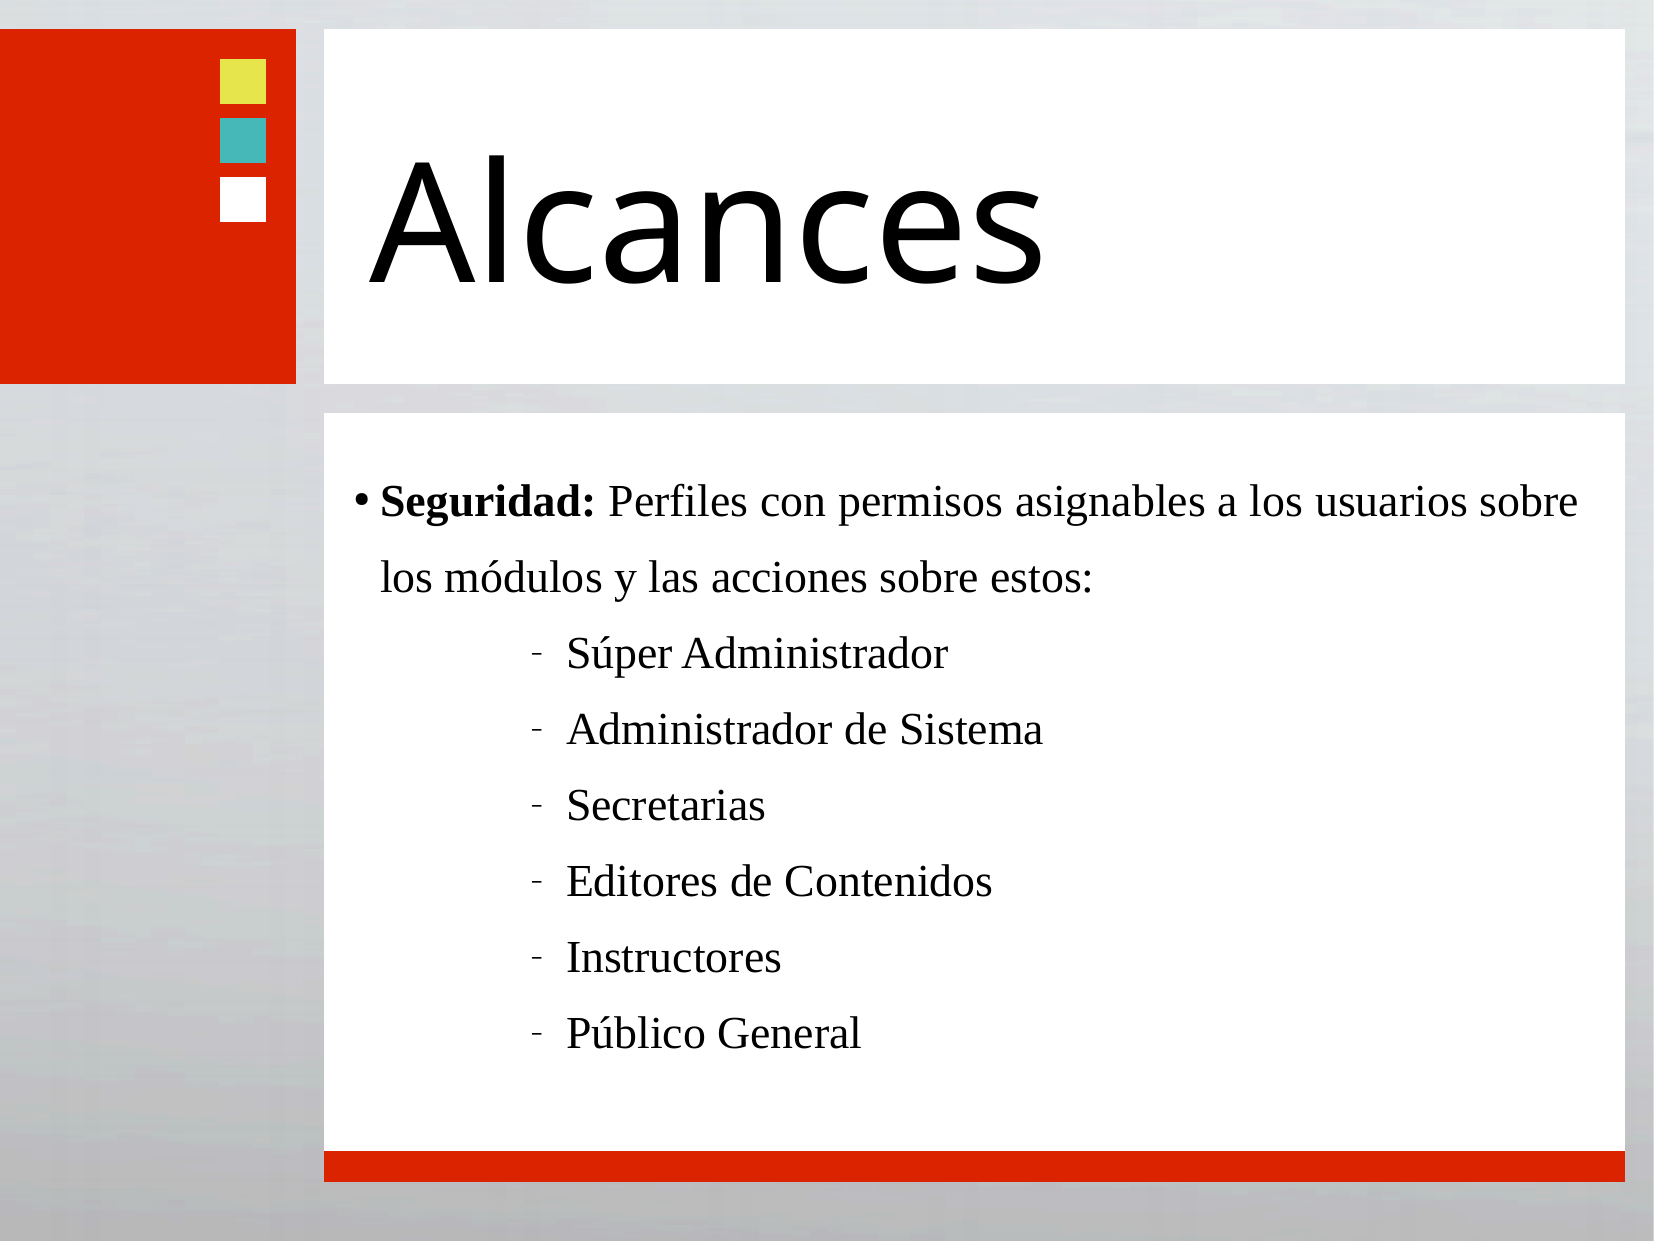

Alcances
Seguridad: Perfiles con permisos asignables a los usuarios sobre los módulos y las acciones sobre estos:
Súper Administrador
Administrador de Sistema
Secretarias
Editores de Contenidos
Instructores
Público General